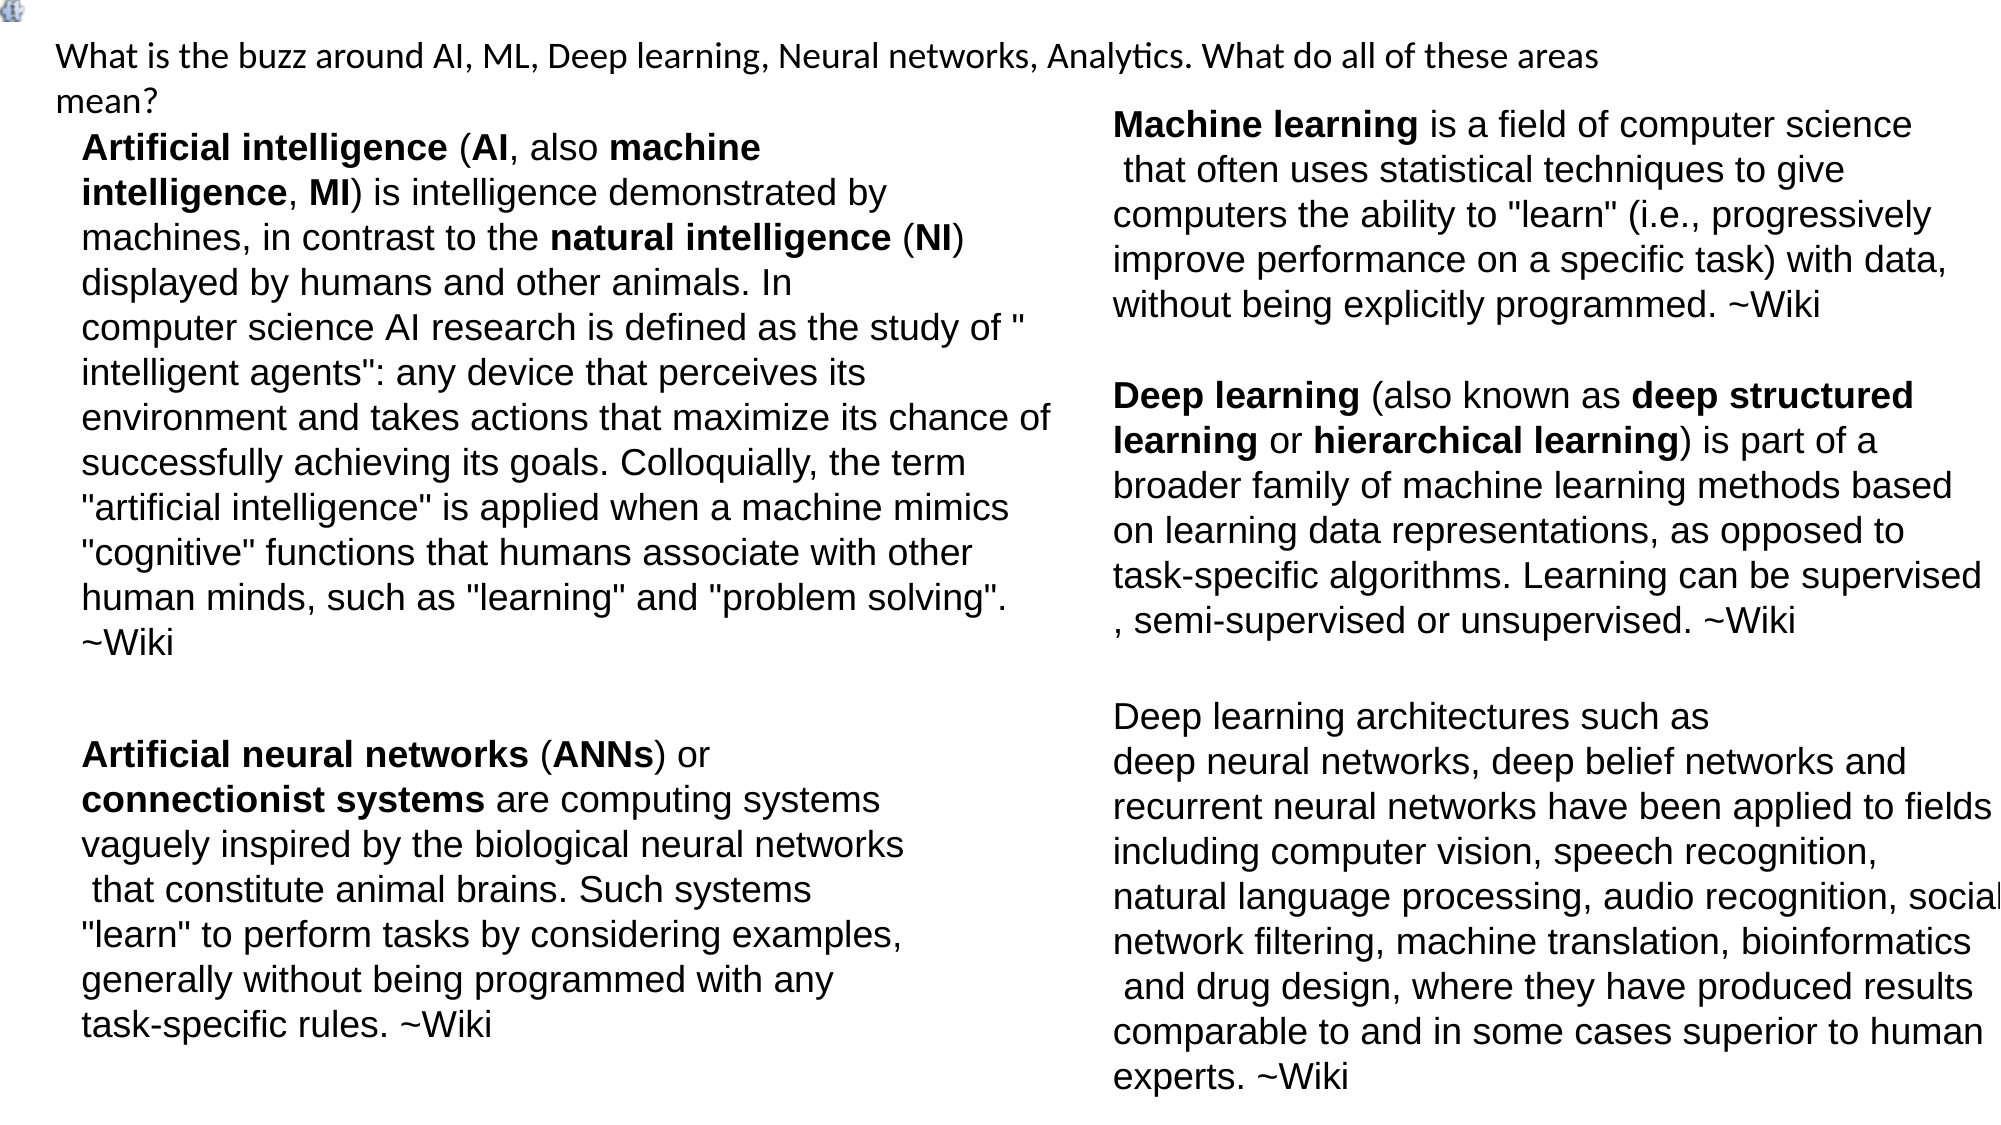

What is the buzz around AI, ML, Deep learning, Neural networks, Analytics. What do all of these areas mean?
Machine learning is a field of computer science that often uses statistical techniques to give computers the ability to "learn" (i.e., progressively improve performance on a specific task) with data, without being explicitly programmed. ~Wiki
Artificial intelligence (AI, also machine intelligence, MI) is intelligence demonstrated by machines, in contrast to the natural intelligence (NI) displayed by humans and other animals. In computer science AI research is defined as the study of "intelligent agents": any device that perceives its environment and takes actions that maximize its chance of successfully achieving its goals. Colloquially, the term "artificial intelligence" is applied when a machine mimics "cognitive" functions that humans associate with other human minds, such as "learning" and "problem solving". ~Wiki
Deep learning (also known as deep structured learning or hierarchical learning) is part of a broader family of machine learning methods based on learning data representations, as opposed to task-specific algorithms. Learning can be supervised, semi-supervised or unsupervised. ~Wiki
Deep learning architectures such as deep neural networks, deep belief networks and recurrent neural networks have been applied to fields including computer vision, speech recognition, natural language processing, audio recognition, social network filtering, machine translation, bioinformatics and drug design, where they have produced results comparable to and in some cases superior to human experts. ~Wiki
Artificial neural networks (ANNs) or connectionist systems are computing systems vaguely inspired by the biological neural networks that constitute animal brains. Such systems "learn" to perform tasks by considering examples, generally without being programmed with any task-specific rules. ~Wiki